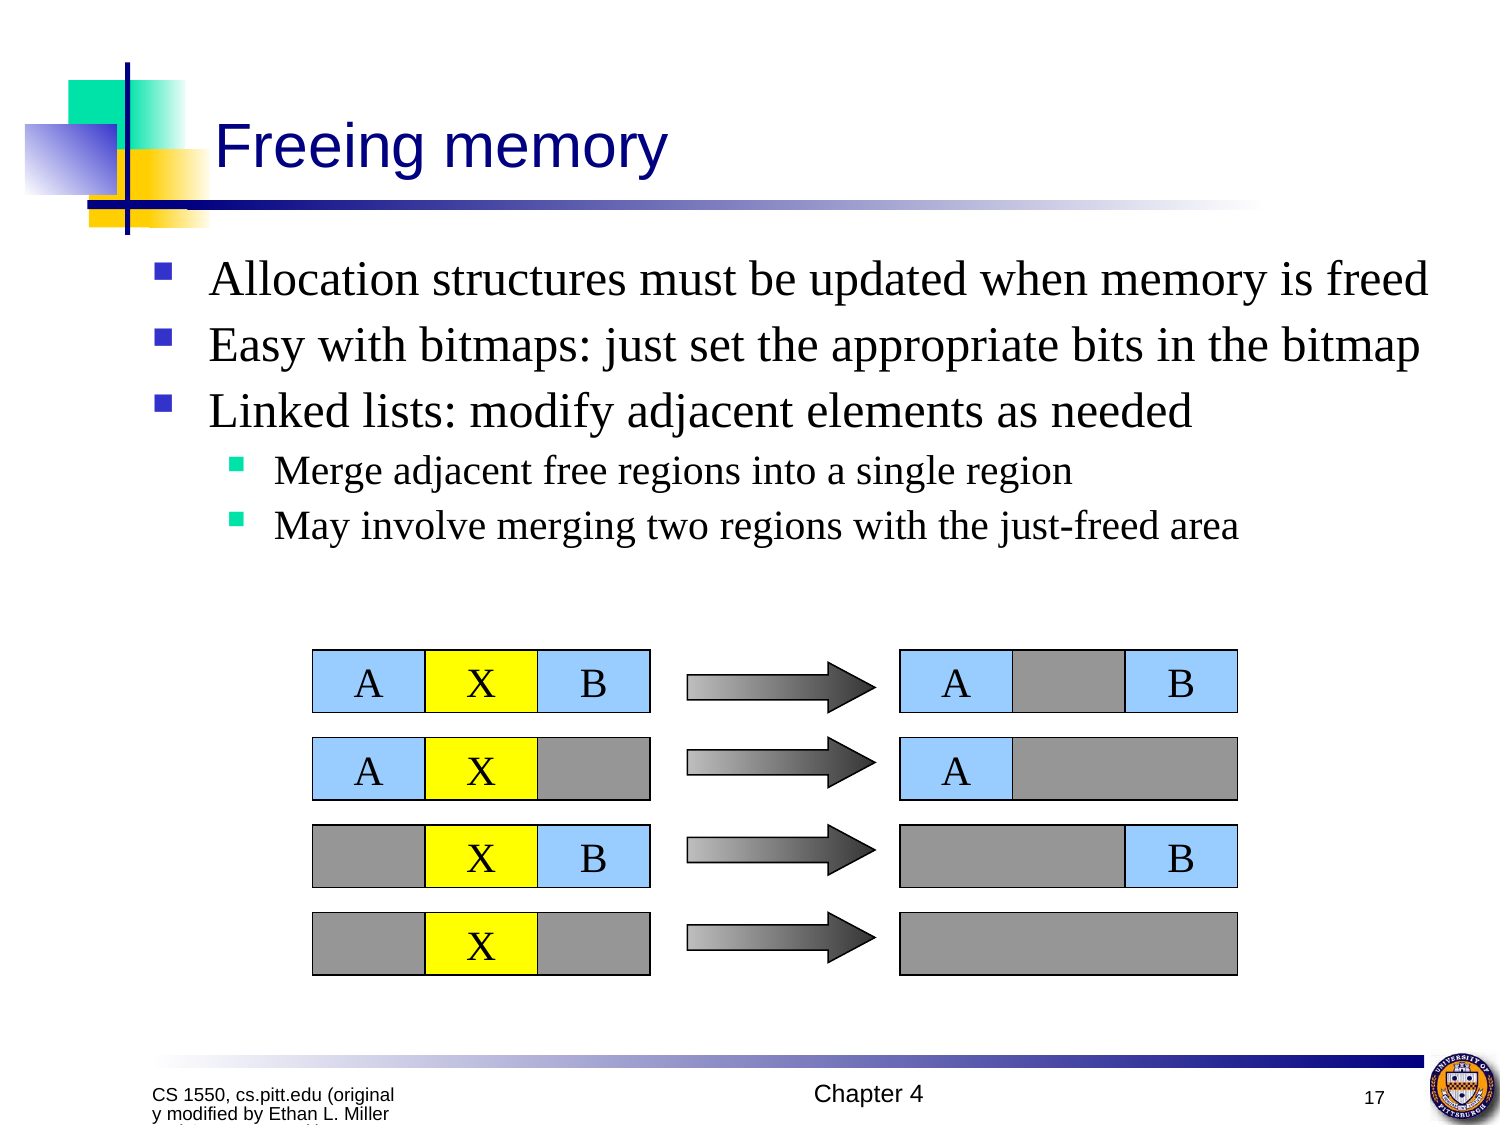

# Freeing memory
Allocation structures must be updated when memory is freed
Easy with bitmaps: just set the appropriate bits in the bitmap
Linked lists: modify adjacent elements as needed
Merge adjacent free regions into a single region
May involve merging two regions with the just-freed area
A
X
B
A
B
A
X
A
X
B
B
X
CS 1550, cs.pitt.edu (originaly modified by Ethan L. Miller and Scott A. Brandt)
Chapter 4
17